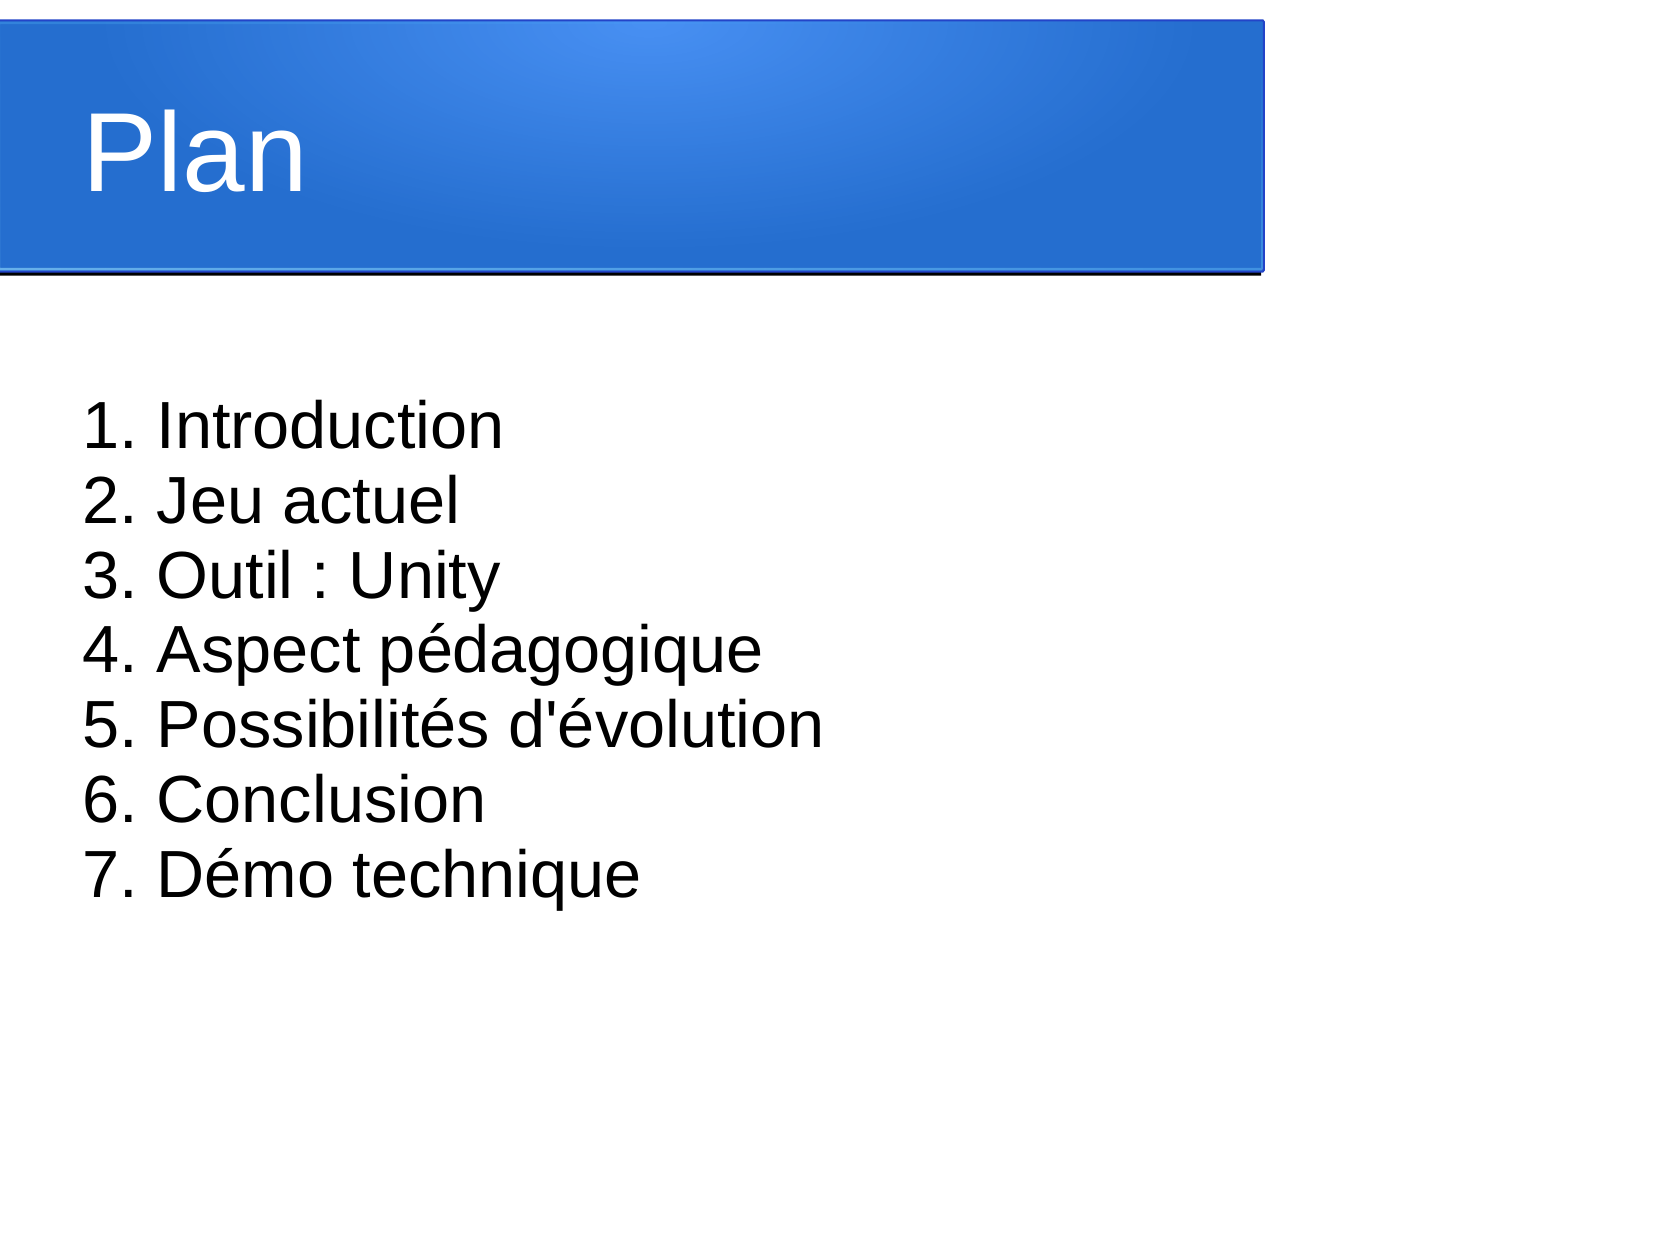

# Plan
 Introduction
 Jeu actuel
 Outil : Unity
 Aspect pédagogique
 Possibilités d'évolution
 Conclusion
 Démo technique